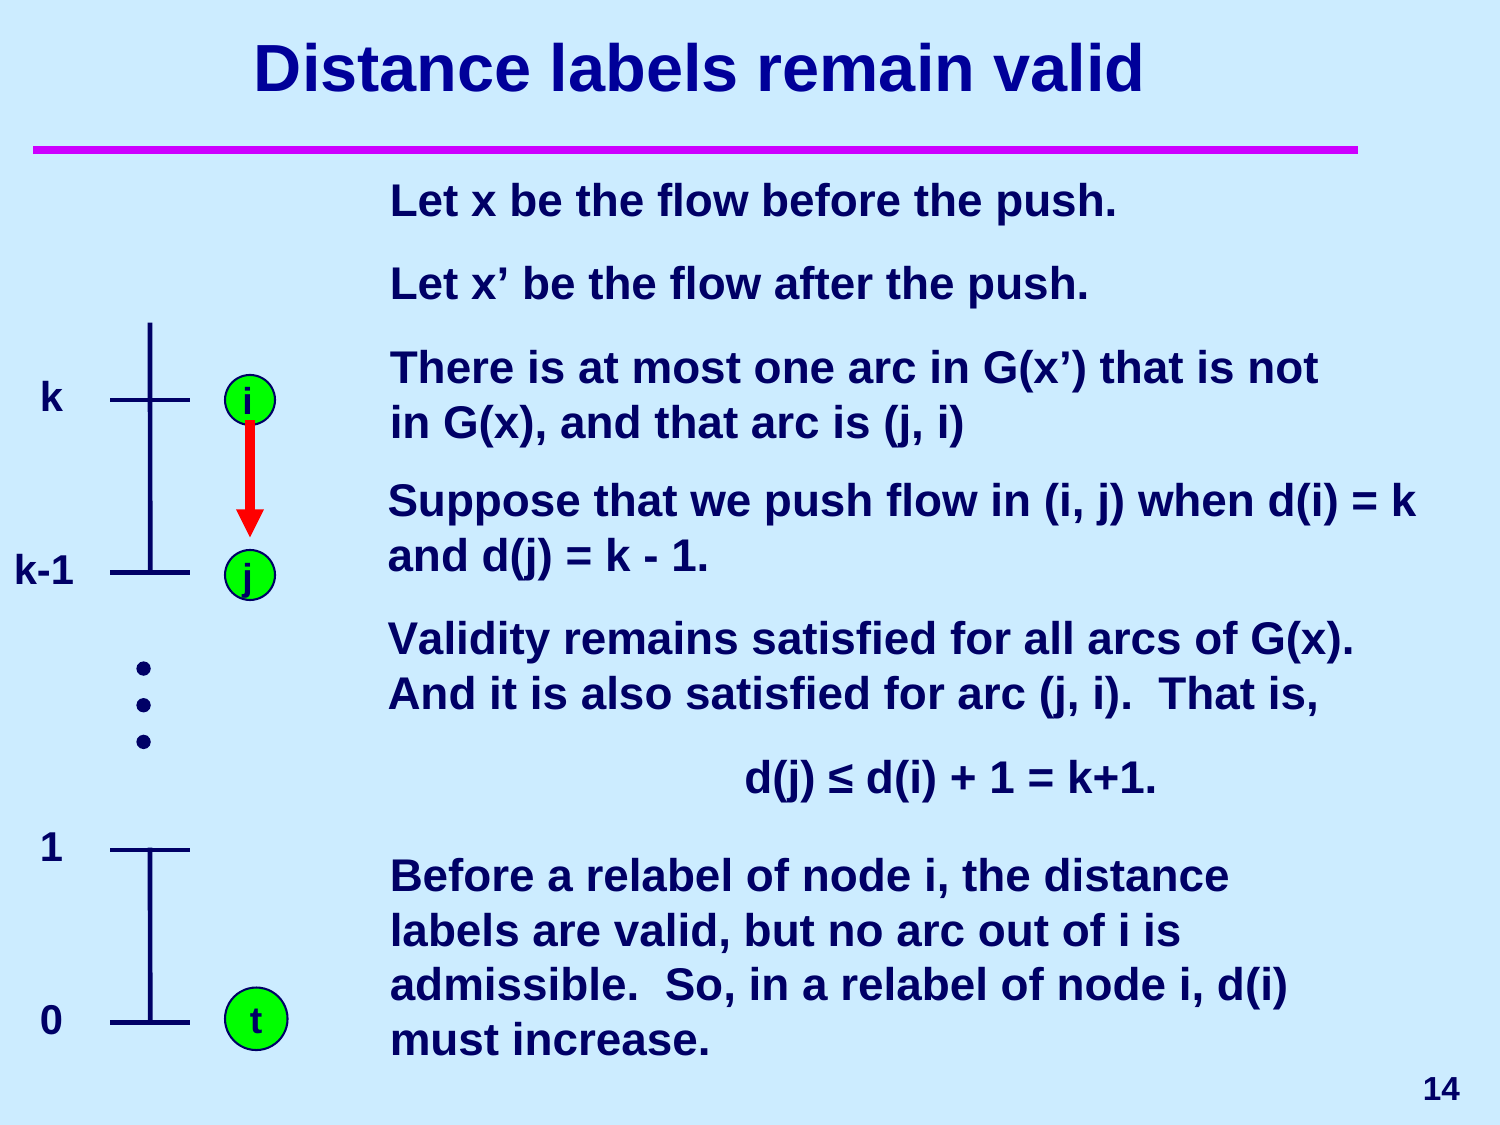

# Distance labels remain valid
Let x be the flow before the push.
Let x’ be the flow after the push.
There is at most one arc in G(x’) that is not in G(x), and that arc is (j, i)
k
i
 k-1
j
1
0
t
Suppose that we push flow in (i, j) when d(i) = k and d(j) = k - 1.
Validity remains satisfied for all arcs of G(x). And it is also satisfied for arc (j, i). That is,
 d(j) ≤ d(i) + 1 = k+1.
Before a relabel of node i, the distance labels are valid, but no arc out of i is admissible. So, in a relabel of node i, d(i) must increase.